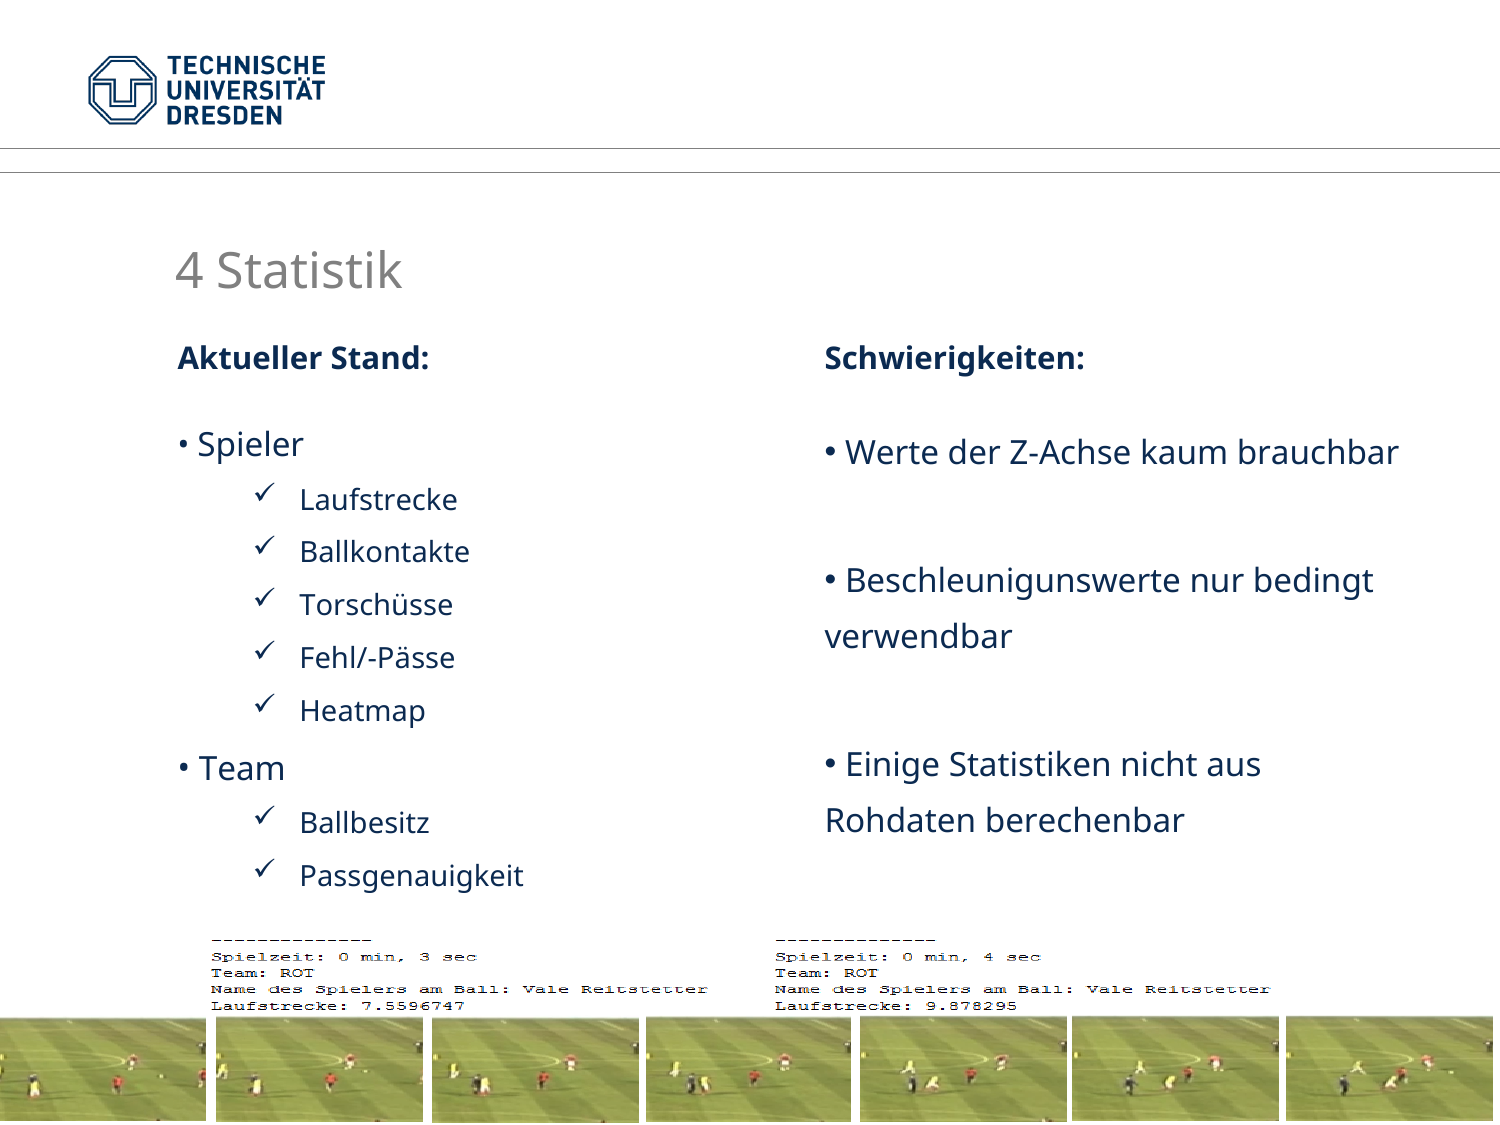

# 4 Statistik
Schwierigkeiten:
 Werte der Z-Achse kaum brauchbar
 Beschleunigunswerte nur bedingt verwendbar
 Einige Statistiken nicht aus Rohdaten berechenbar
Aktueller Stand:
 Spieler
Laufstrecke
Ballkontakte
Torschüsse
Fehl/-Pässe
Heatmap
 Team
Ballbesitz
Passgenauigkeit
Dresden, 07.06.2013